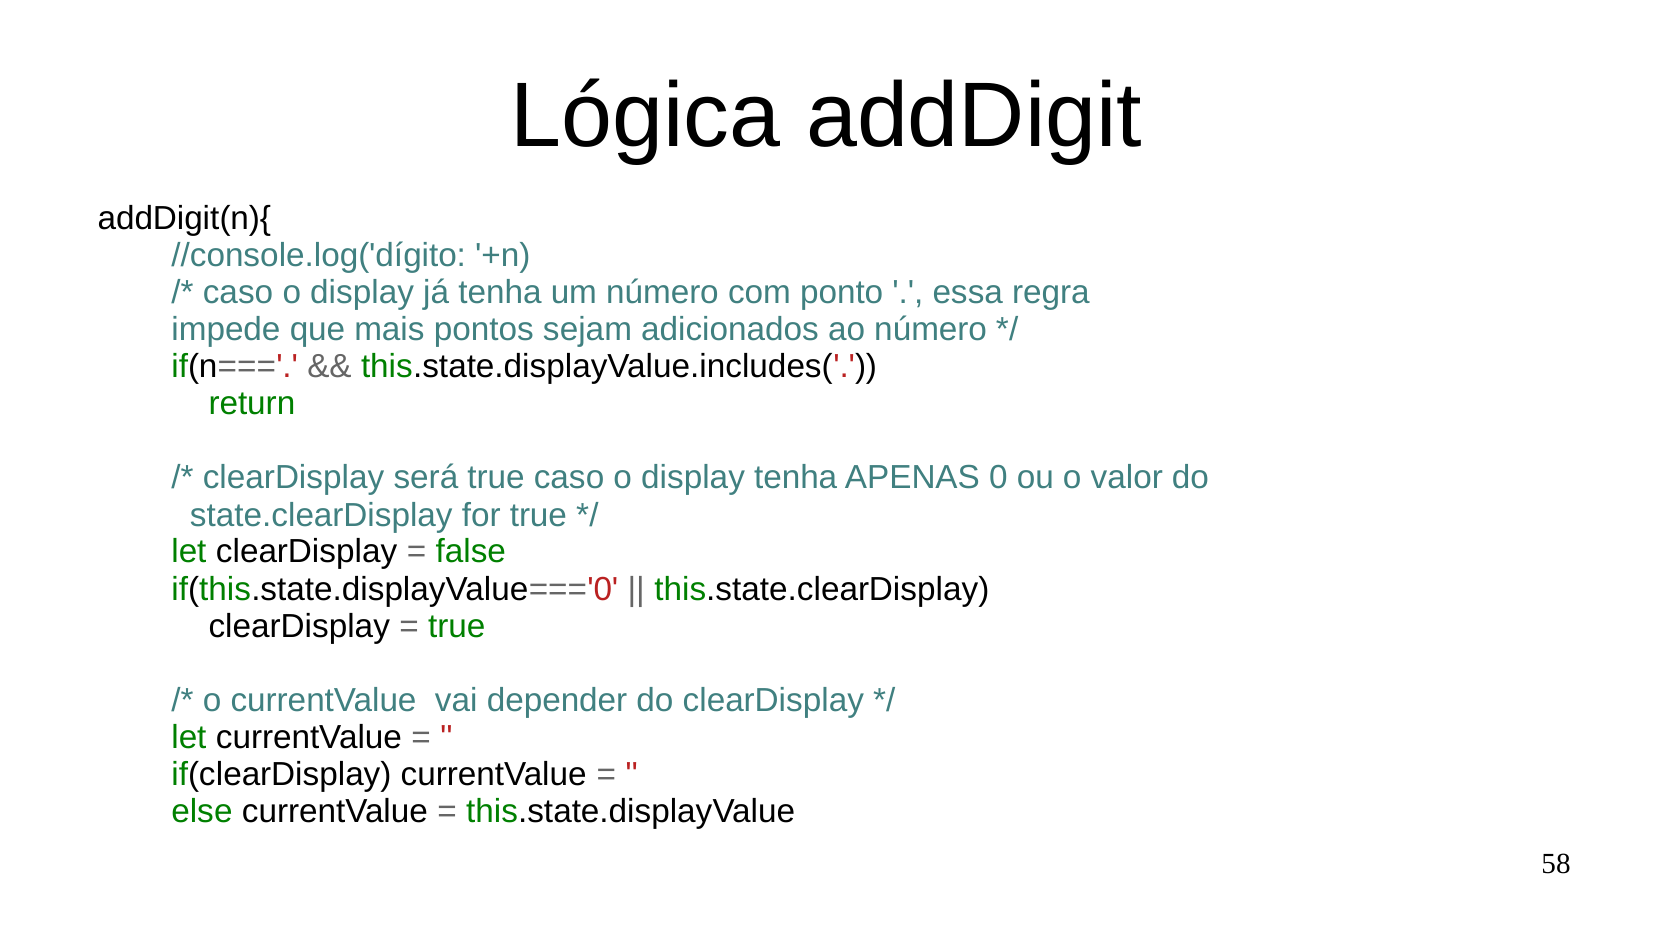

# Lógica addDigit
addDigit(n){
 //console.log('dígito: '+n)
 /* caso o display já tenha um número com ponto '.', essa regra
 impede que mais pontos sejam adicionados ao número */
 if(n==='.' && this.state.displayValue.includes('.'))
 return
 /* clearDisplay será true caso o display tenha APENAS 0 ou o valor do
 state.clearDisplay for true */
 let clearDisplay = false
 if(this.state.displayValue==='0' || this.state.clearDisplay)
 clearDisplay = true
 /* o currentValue vai depender do clearDisplay */
 let currentValue = ''
 if(clearDisplay) currentValue = ''
 else currentValue = this.state.displayValue
58